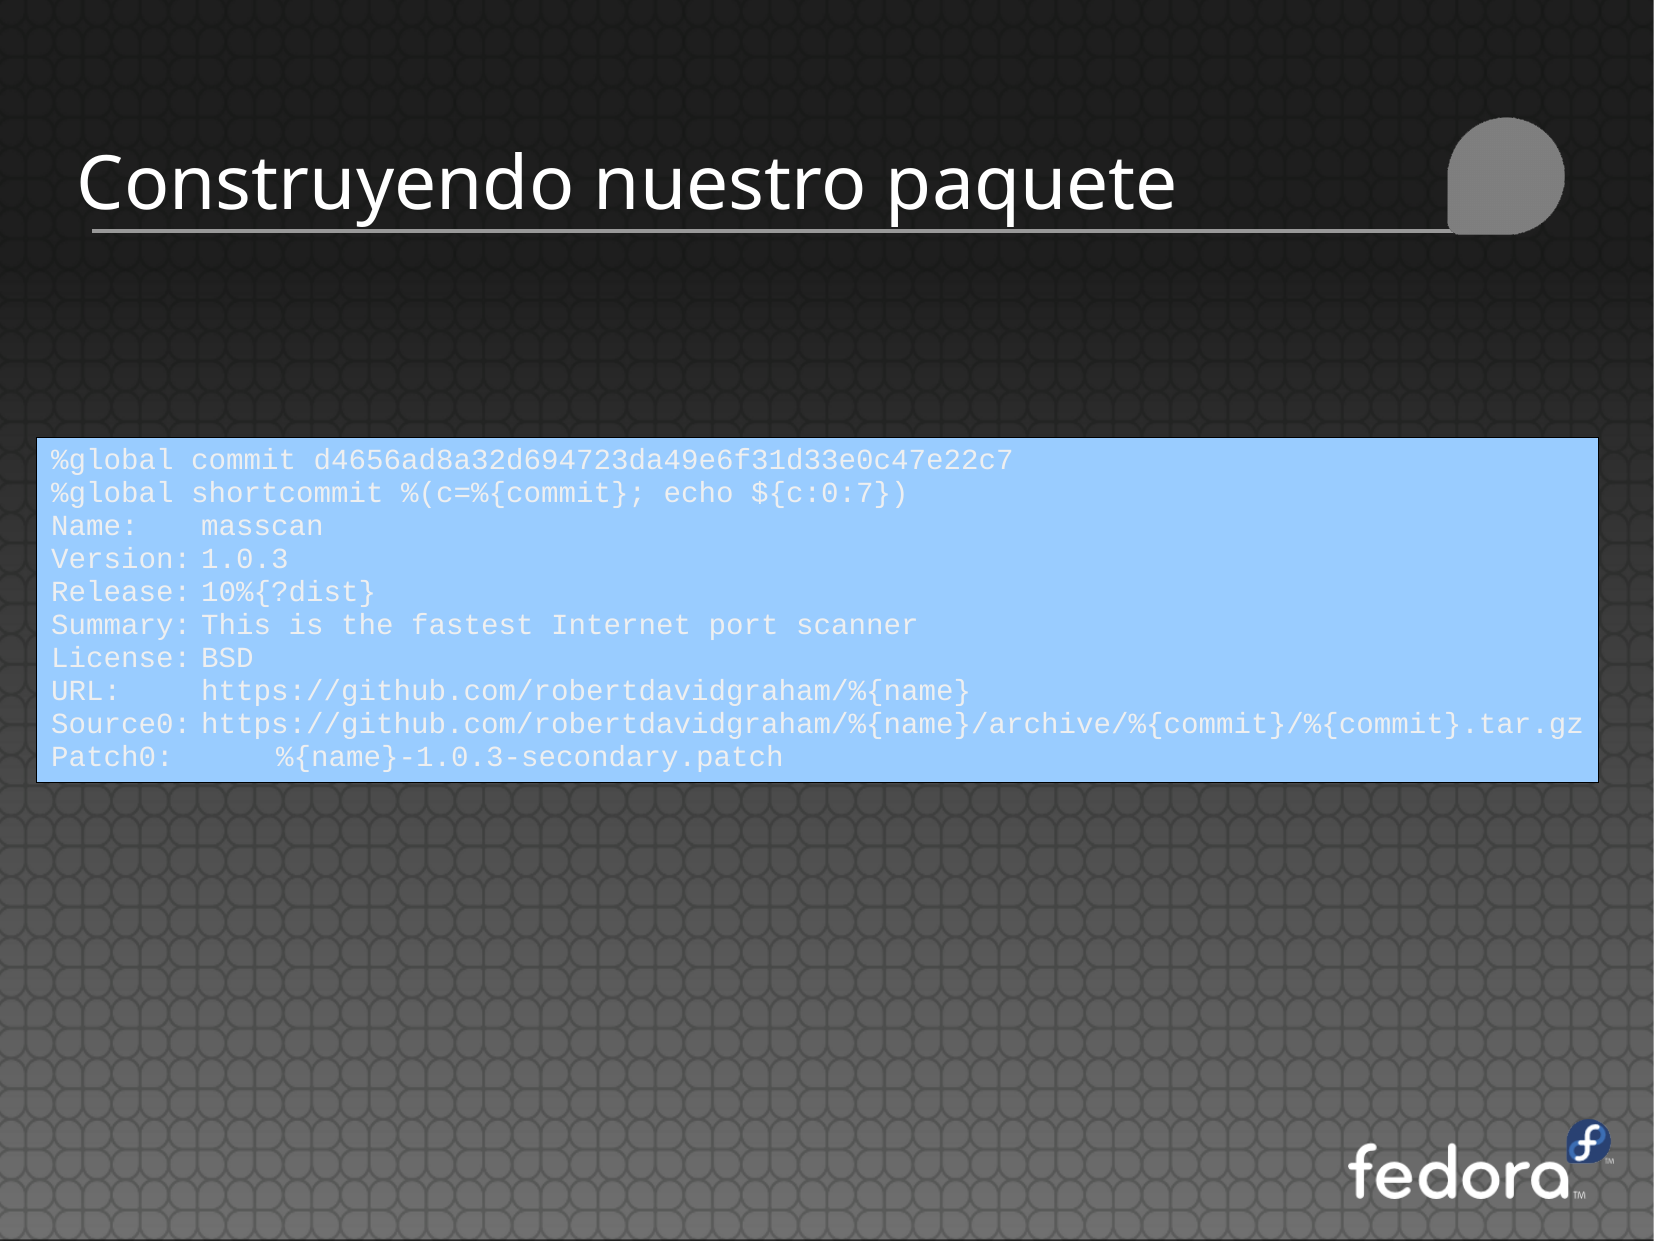

# Construyendo nuestro paquete
%global commit d4656ad8a32d694723da49e6f31d33e0c47e22c7
%global shortcommit %(c=%{commit}; echo ${c:0:7})
Name:	masscan
Version:	1.0.3
Release:	10%{?dist}
Summary:	This is the fastest Internet port scanner
License:	BSD
URL:		https://github.com/robertdavidgraham/%{name}
Source0:	https://github.com/robertdavidgraham/%{name}/archive/%{commit}/%{commit}.tar.gz
Patch0:		%{name}-1.0.3-secondary.patch